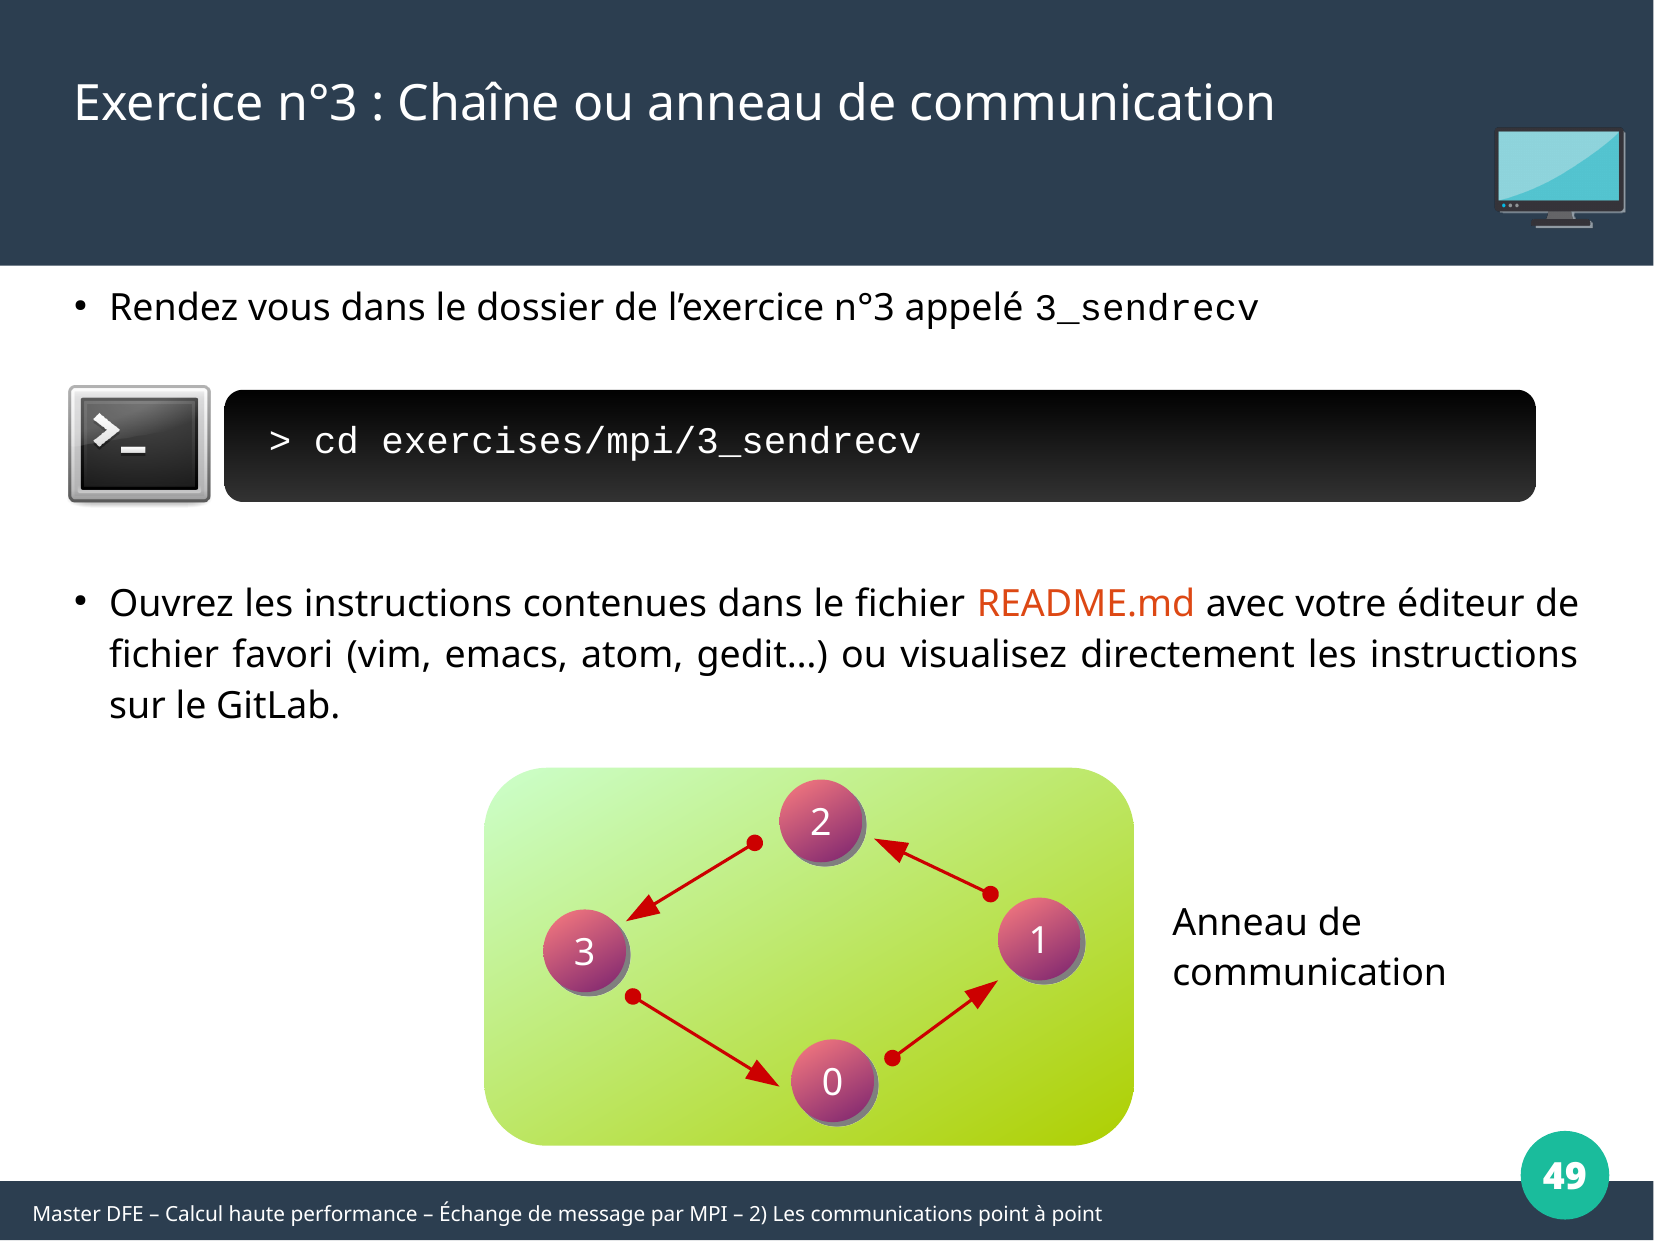

Exercice n°3 : Chaîne ou anneau de communication
Rendez vous dans le dossier de l’exercice n°3 appelé 3_sendrecv
> cd exercises/mpi/3_sendrecv
Ouvrez les instructions contenues dans le fichier README.md avec votre éditeur de fichier favori (vim, emacs, atom, gedit…) ou visualisez directement les instructions sur le GitLab.
2
Anneau de communication
1
3
0
49
Master DFE – Calcul haute performance – Échange de message par MPI – 2) Les communications point à point